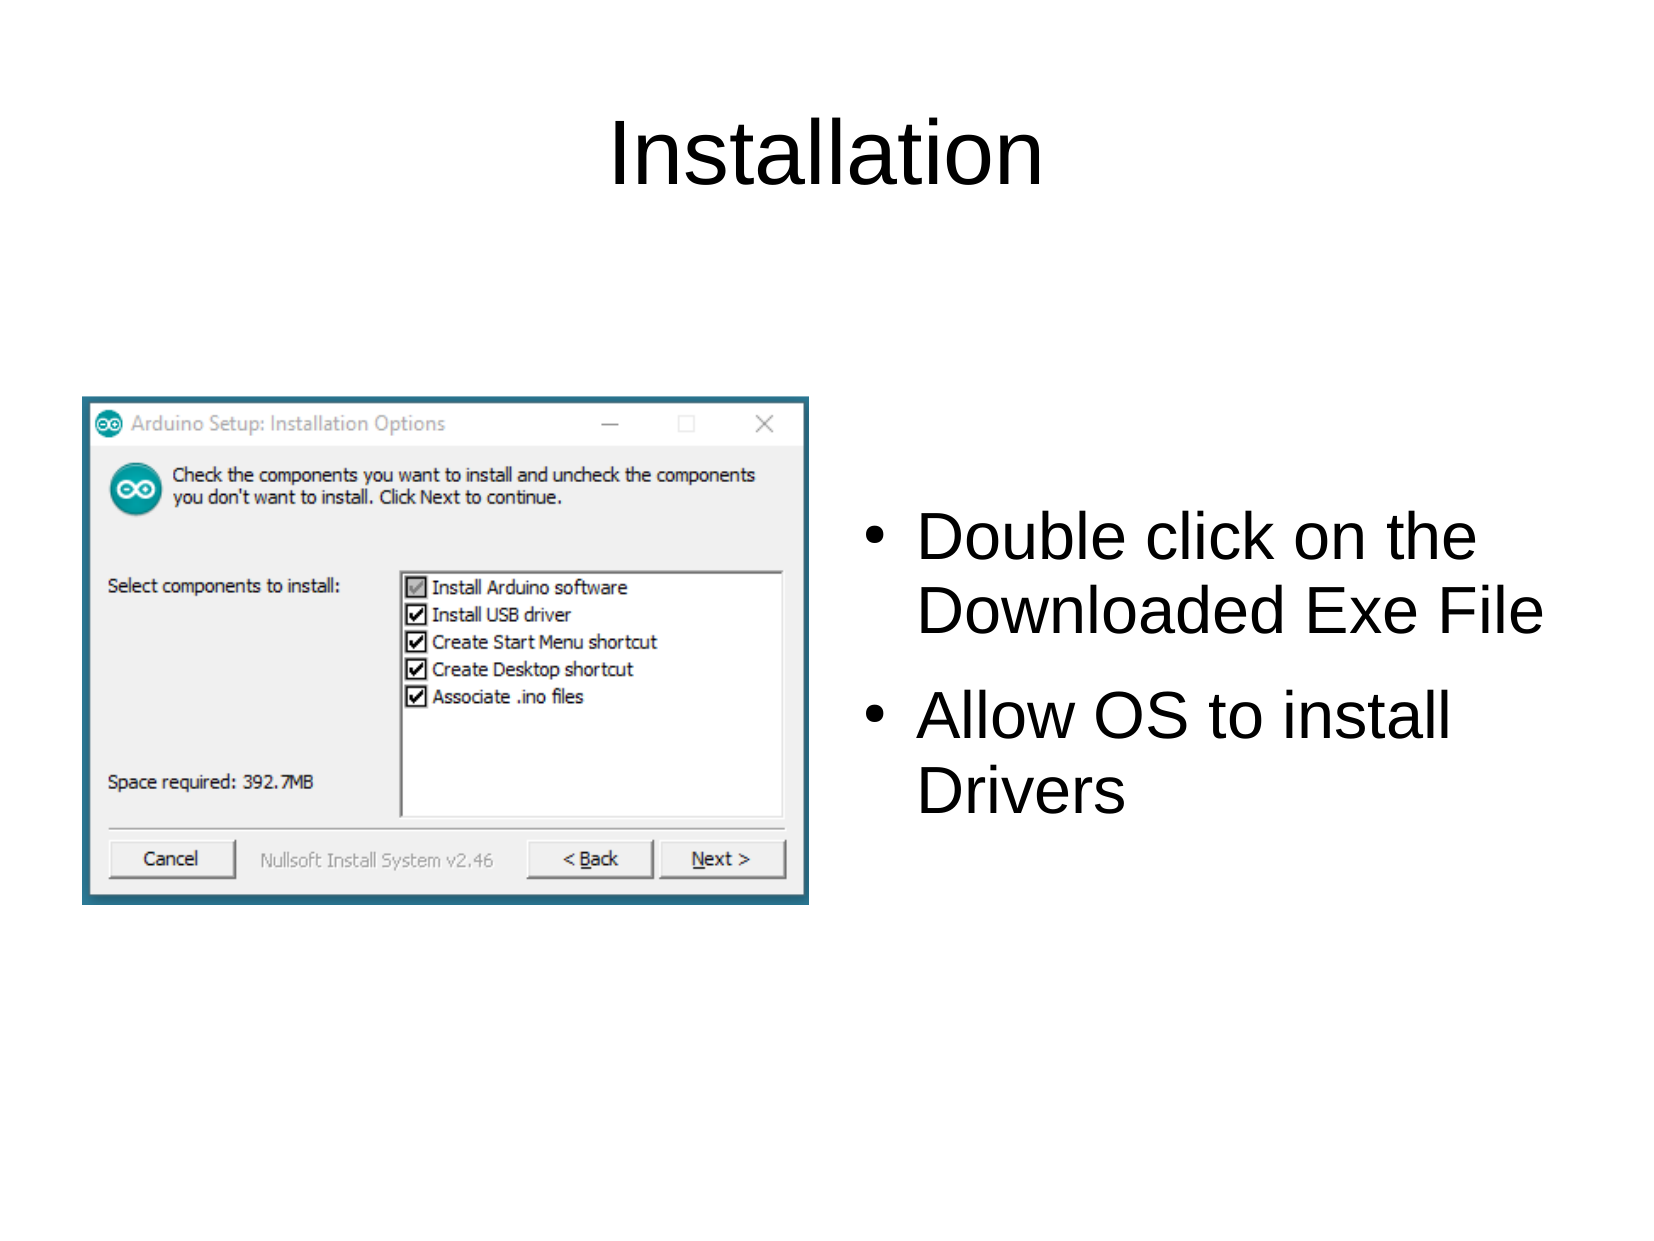

# Installation
Double click on the Downloaded Exe File
Allow OS to install Drivers